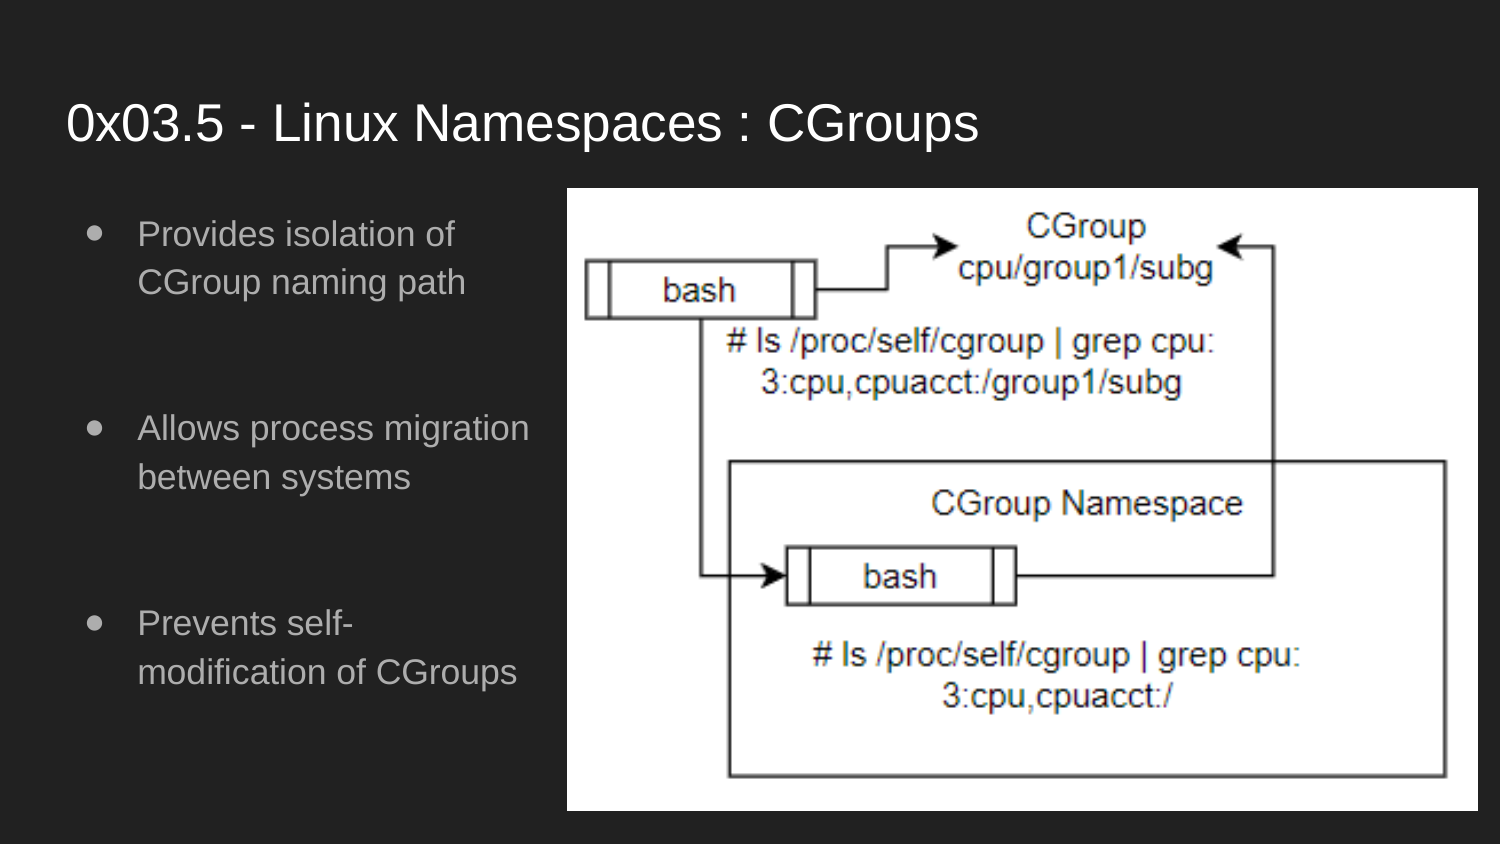

# 0x03.5 - Linux Namespaces : CGroups
Provides isolation of CGroup naming path
Allows process migration between systems
Prevents self-modification of CGroups